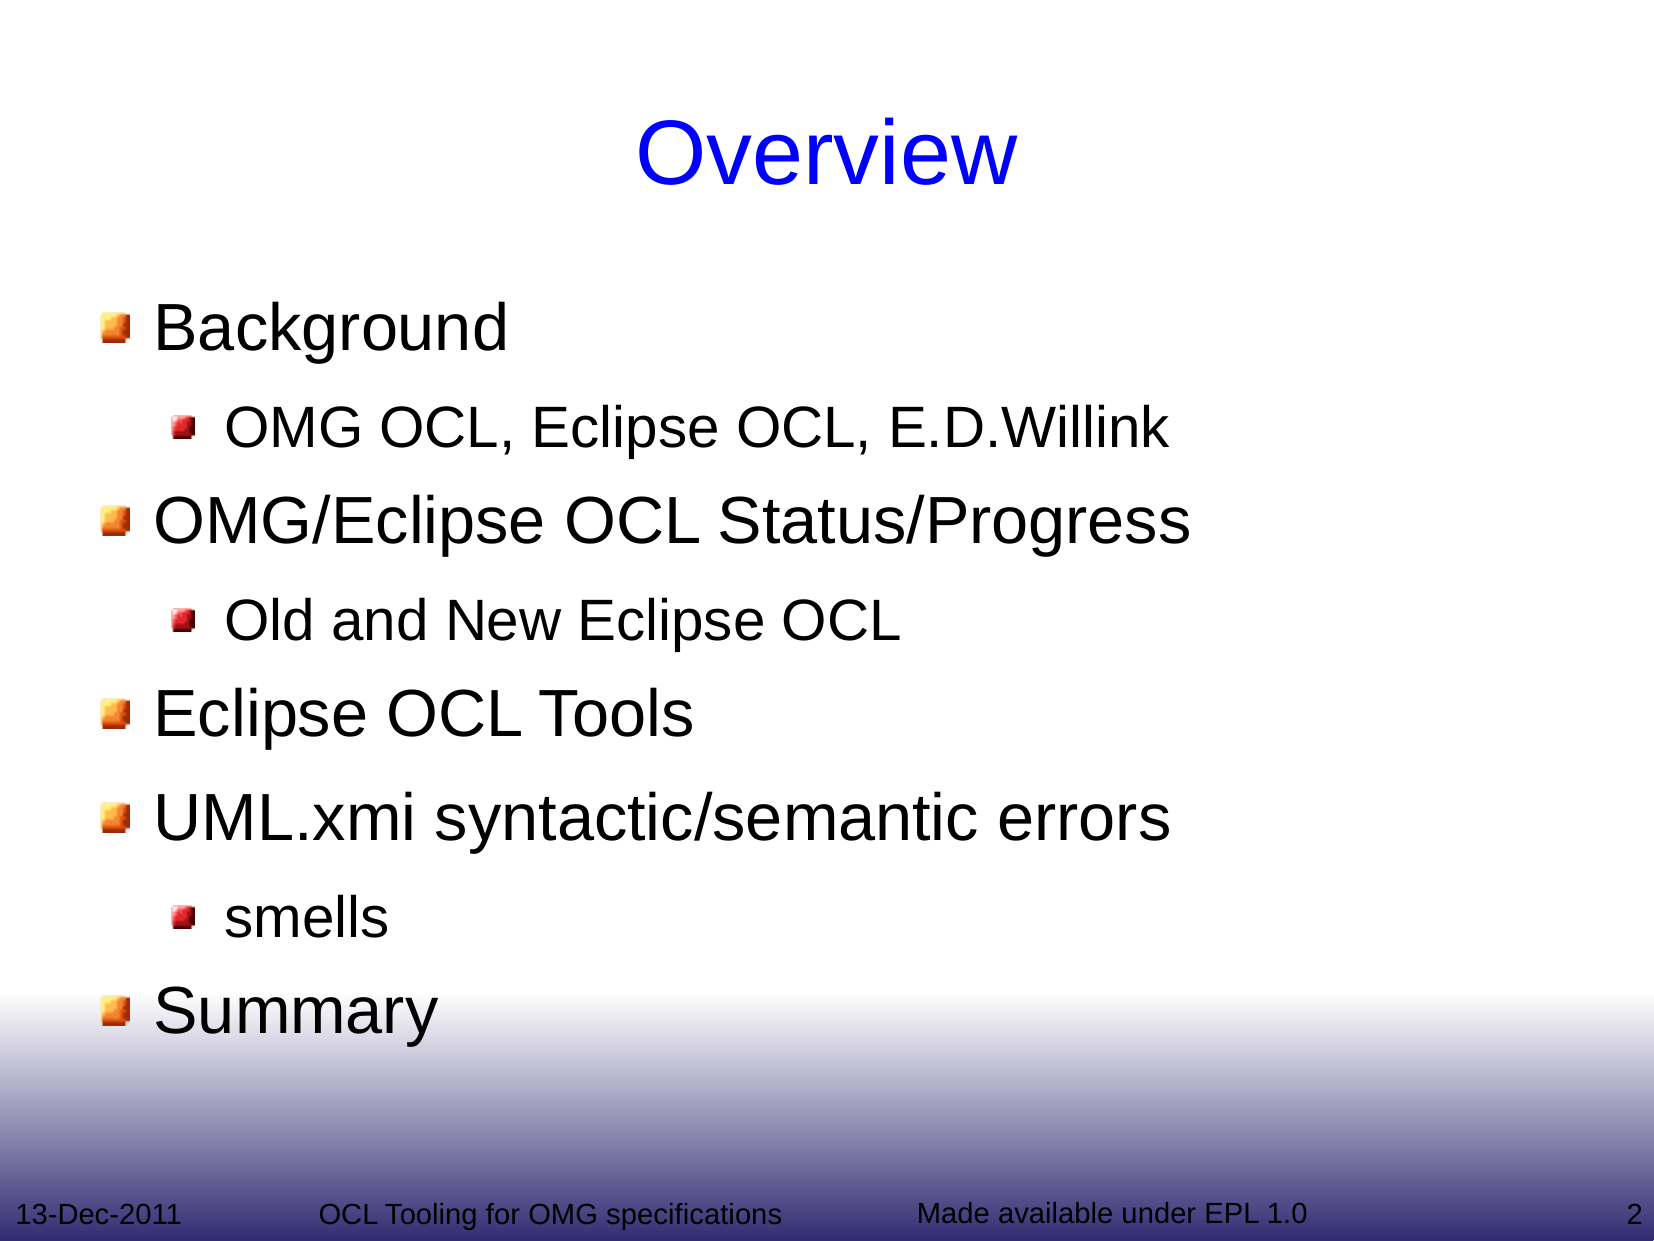

# Overview
Background
OMG OCL, Eclipse OCL, E.D.Willink
OMG/Eclipse OCL Status/Progress
Old and New Eclipse OCL
Eclipse OCL Tools
UML.xmi syntactic/semantic errors
smells
Summary
13-Dec-2011
OCL Tooling for OMG specifications
2